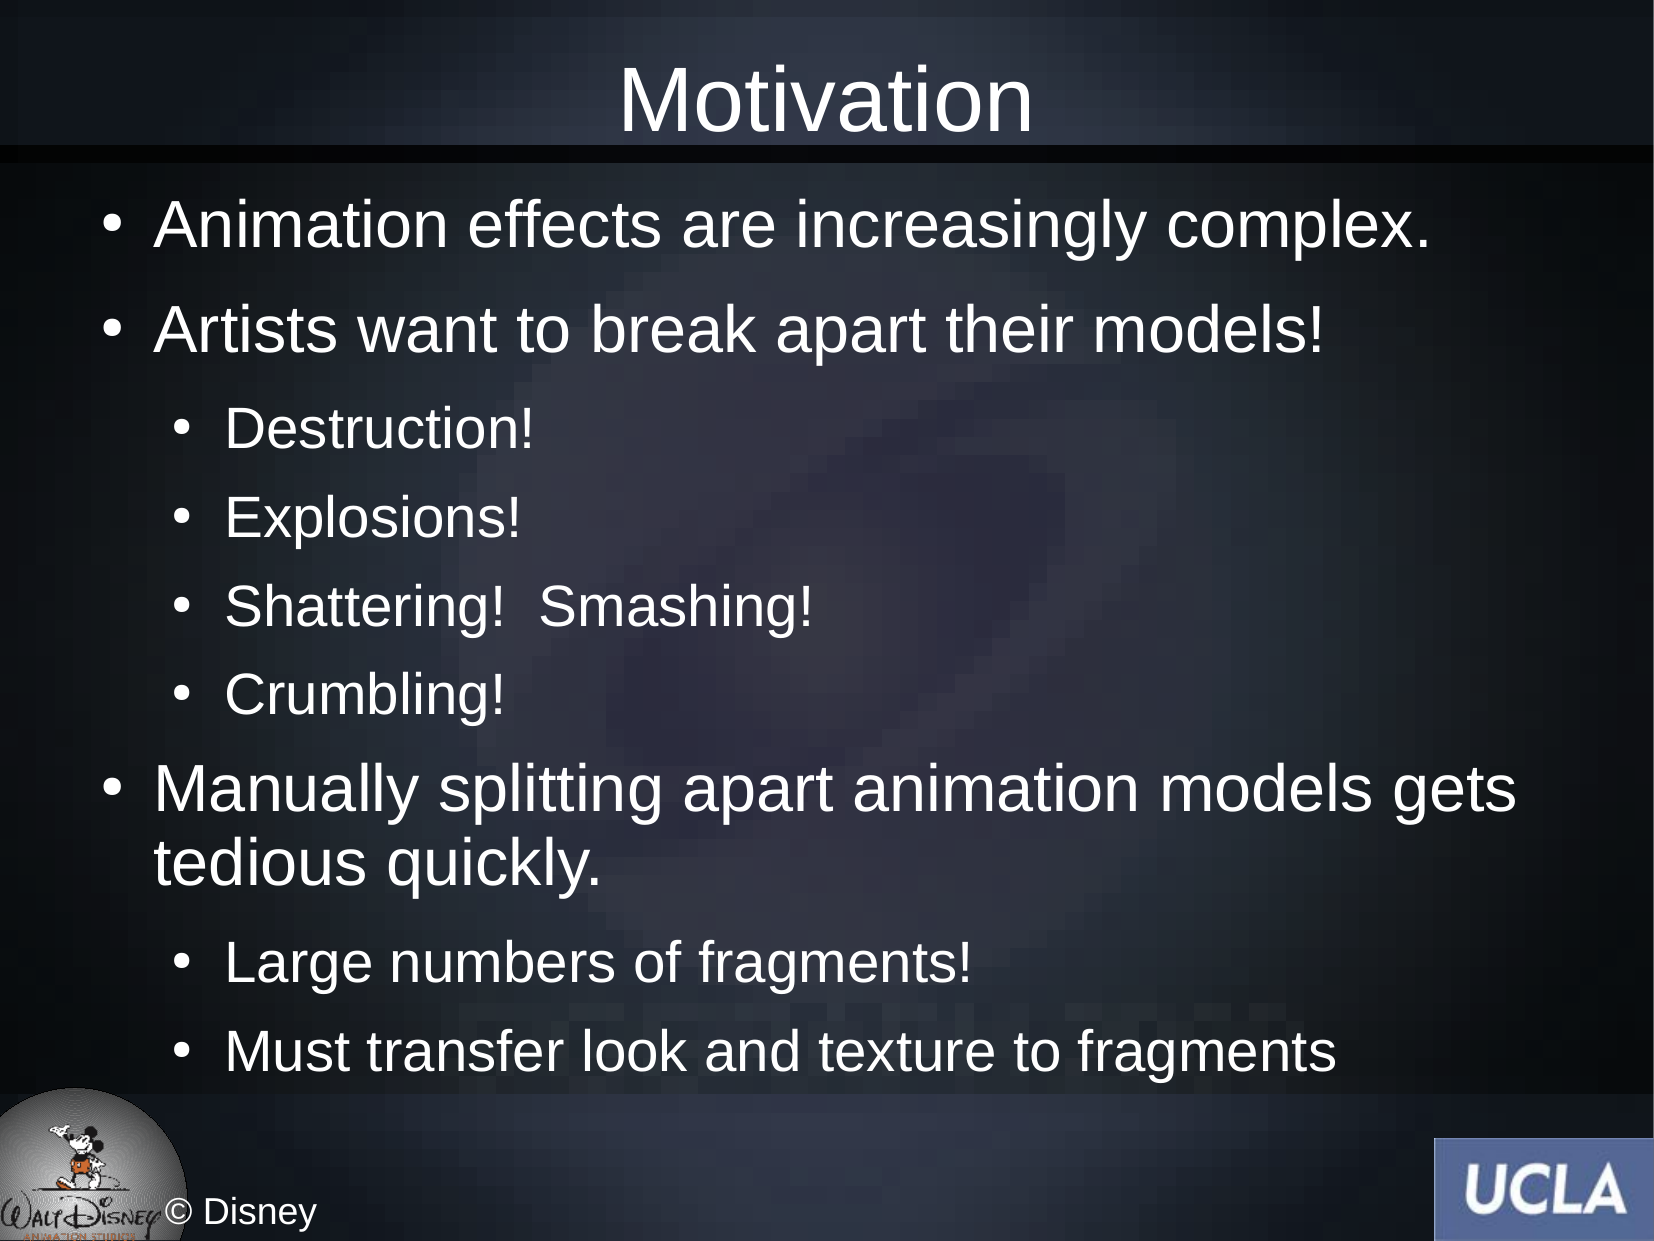

# Motivation
Animation effects are increasingly complex.
Artists want to break apart their models!
Destruction!
Explosions!
Shattering! Smashing!
Crumbling!
Manually splitting apart animation models gets tedious quickly.
Large numbers of fragments!
Must transfer look and texture to fragments